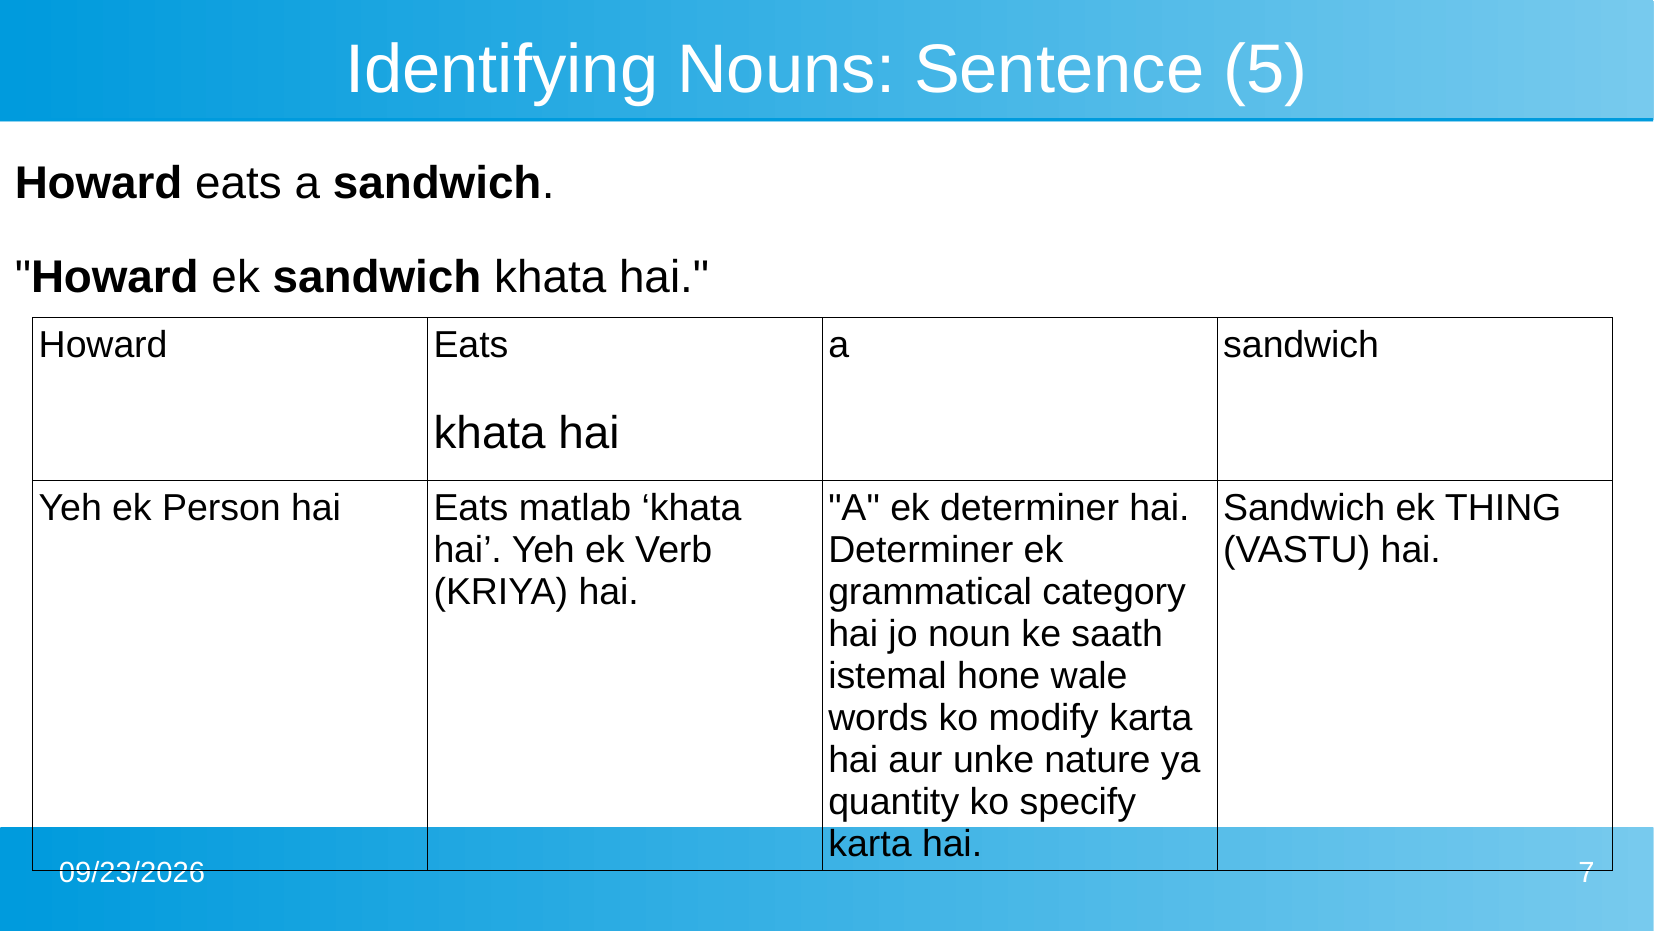

# Identifying Nouns: Sentence (5)
Howard eats a sandwich.
"Howard ek sandwich khata hai."
| Howard | Eats khata hai | a | sandwich |
| --- | --- | --- | --- |
| Yeh ek Person hai | Eats matlab ‘khata hai’. Yeh ek Verb (KRIYA) hai. | "A" ek determiner hai. Determiner ek grammatical category hai jo noun ke saath istemal hone wale words ko modify karta hai aur unke nature ya quantity ko specify karta hai. | Sandwich ek THING (VASTU) hai. |
7